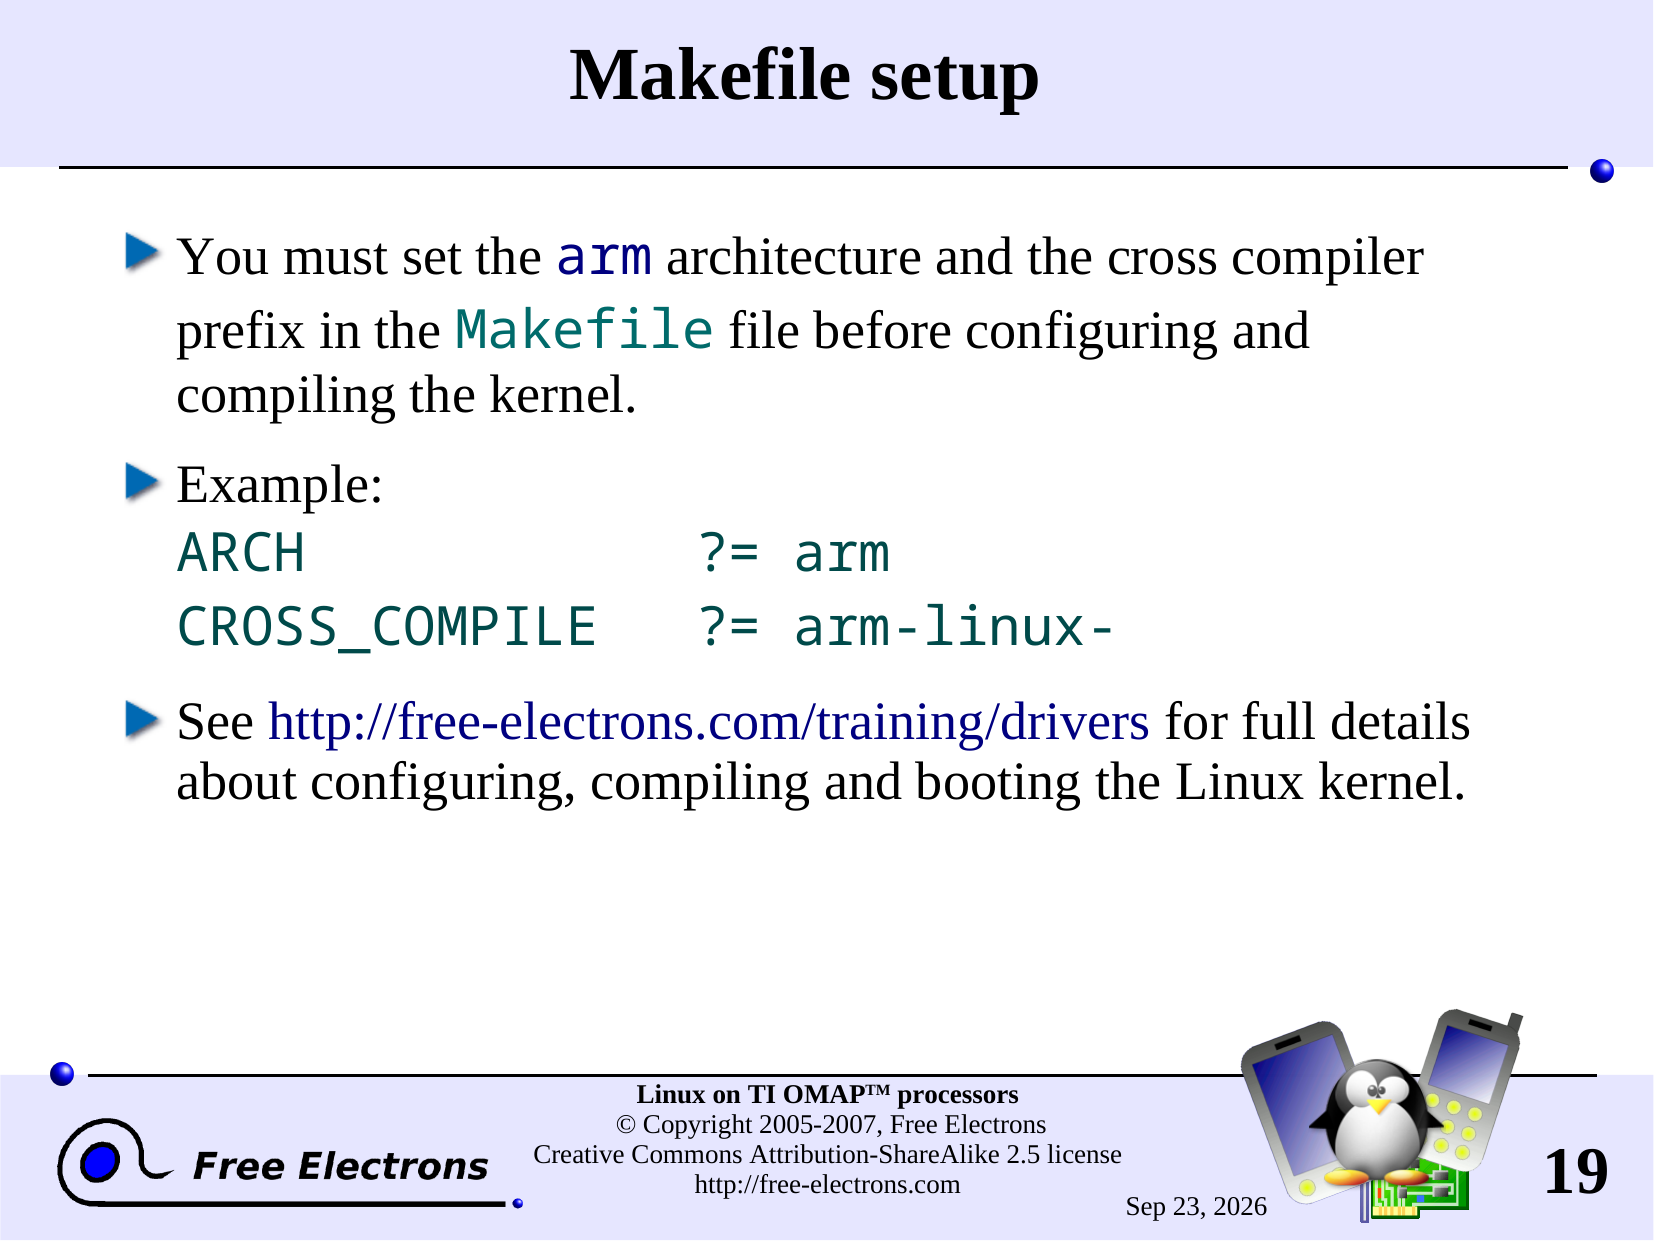

# Makefile setup
You must set the arm architecture and the cross compiler prefix in the Makefile file before configuring and compiling the kernel.
Example:
ARCH ?= arm
CROSS_COMPILE ?= arm-linux-
See http://free-electrons.com/training/drivers for full details about configuring, compiling and booting the Linux kernel.